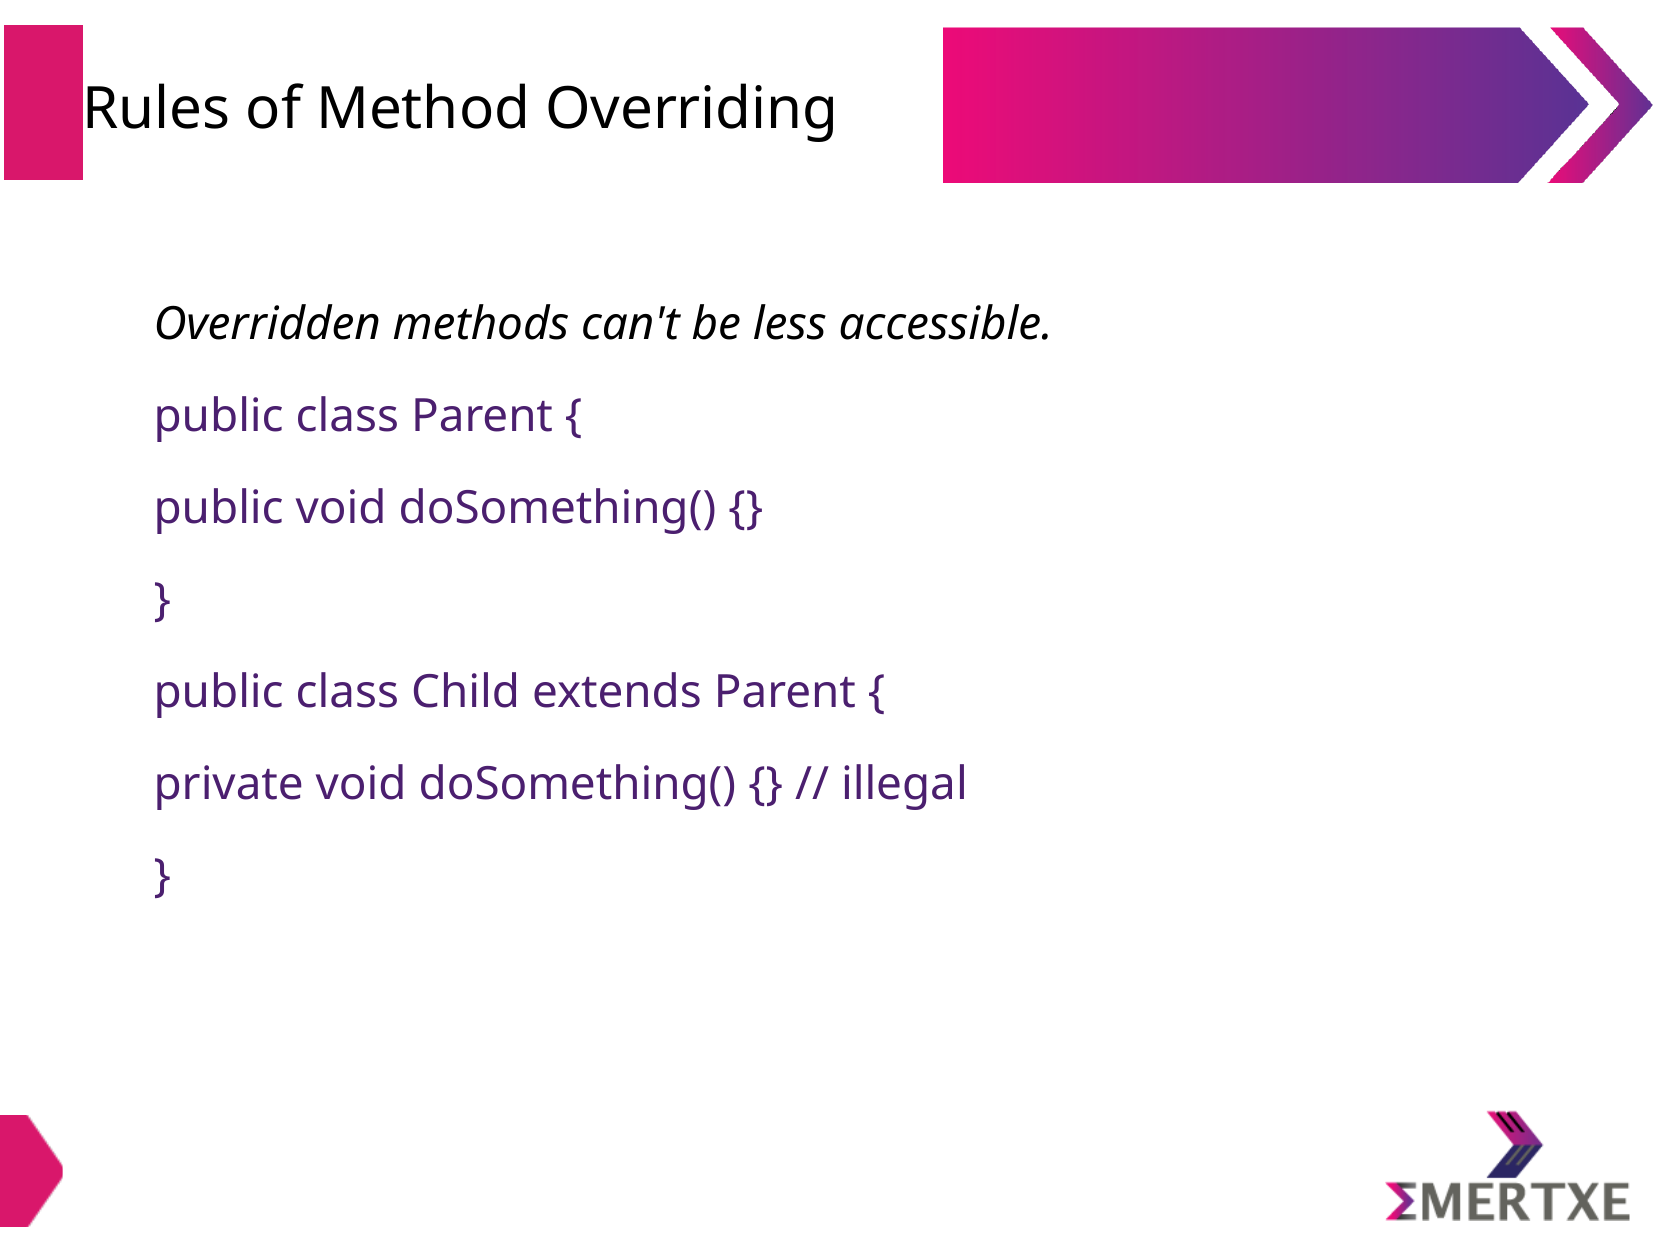

# Rules of Method Overriding
Overridden methods can't be less accessible.
public class Parent {
public void doSomething() {}
}
public class Child extends Parent {
private void doSomething() {} // illegal
}